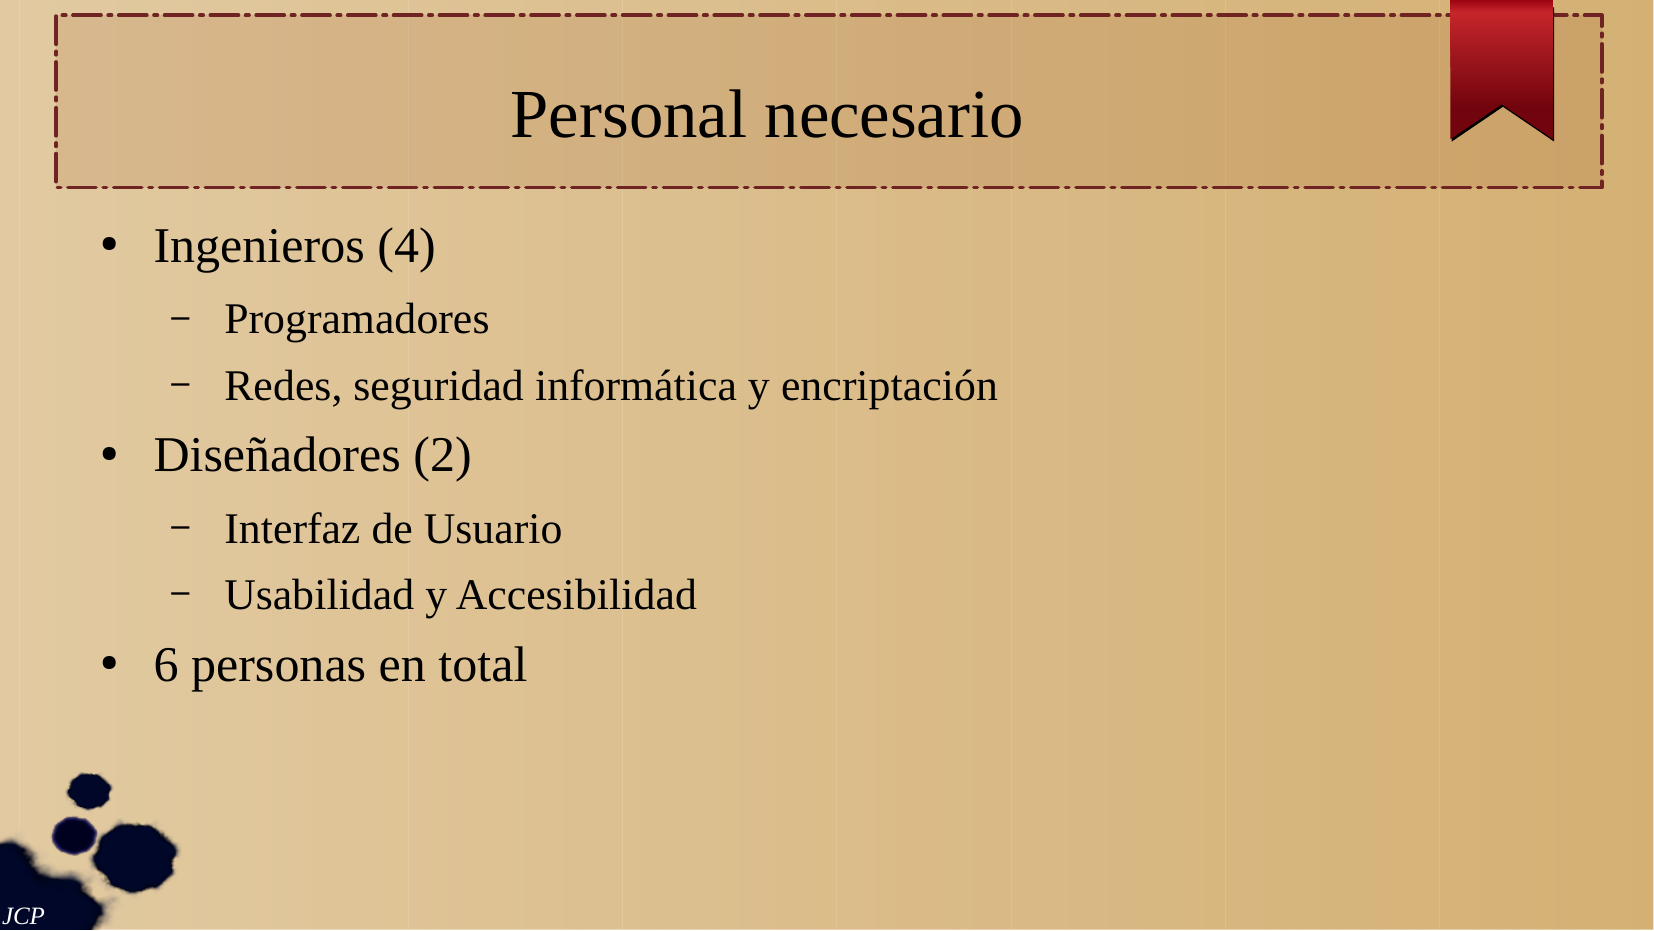

# Personal necesario
Ingenieros (4)
Programadores
Redes, seguridad informática y encriptación
Diseñadores (2)
Interfaz de Usuario
Usabilidad y Accesibilidad
6 personas en total
JCP